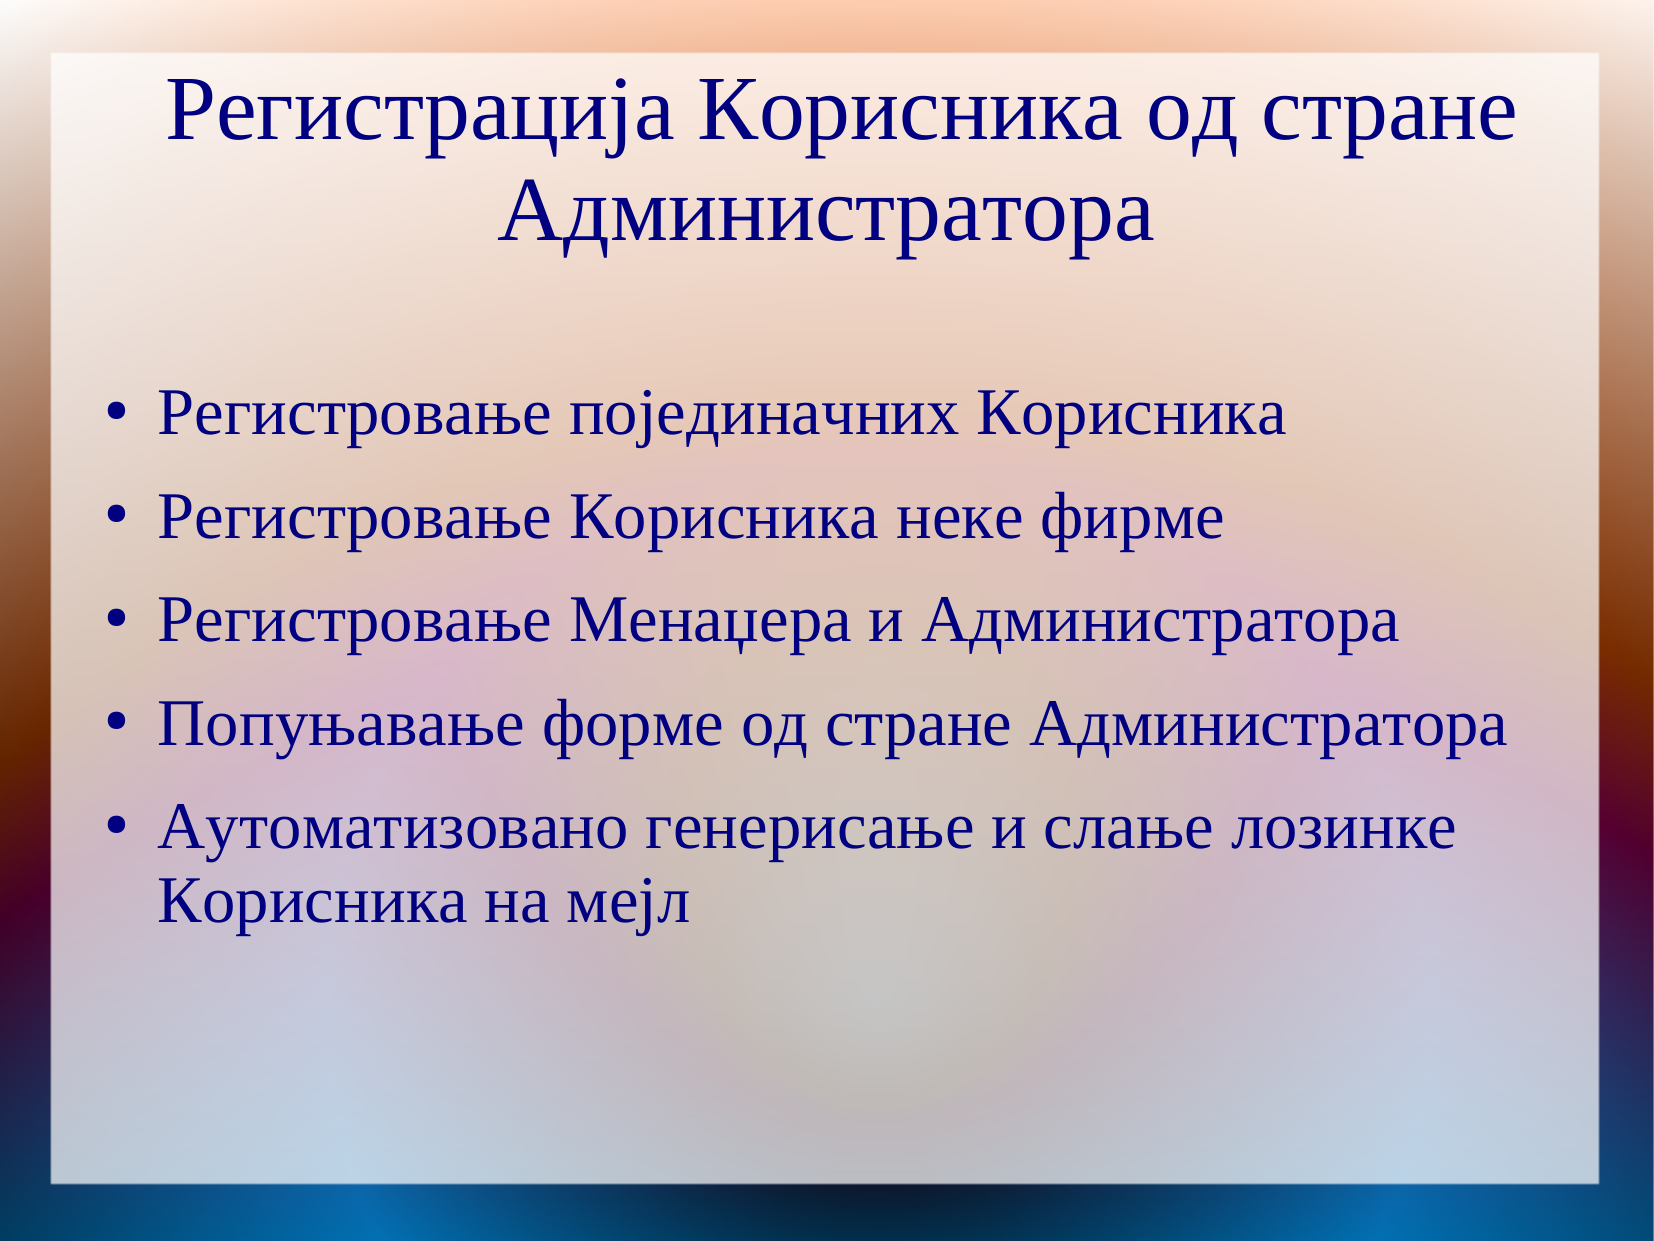

# Регистрација Корисника од стране Администратора
Регистровање појединачних Корисника
Регистровање Корисника неке фирме
Регистровање Менаџера и Администратора
Попуњавање форме од стране Администратора
Аутоматизовано генерисање и слање лозинке Корисника на мејл